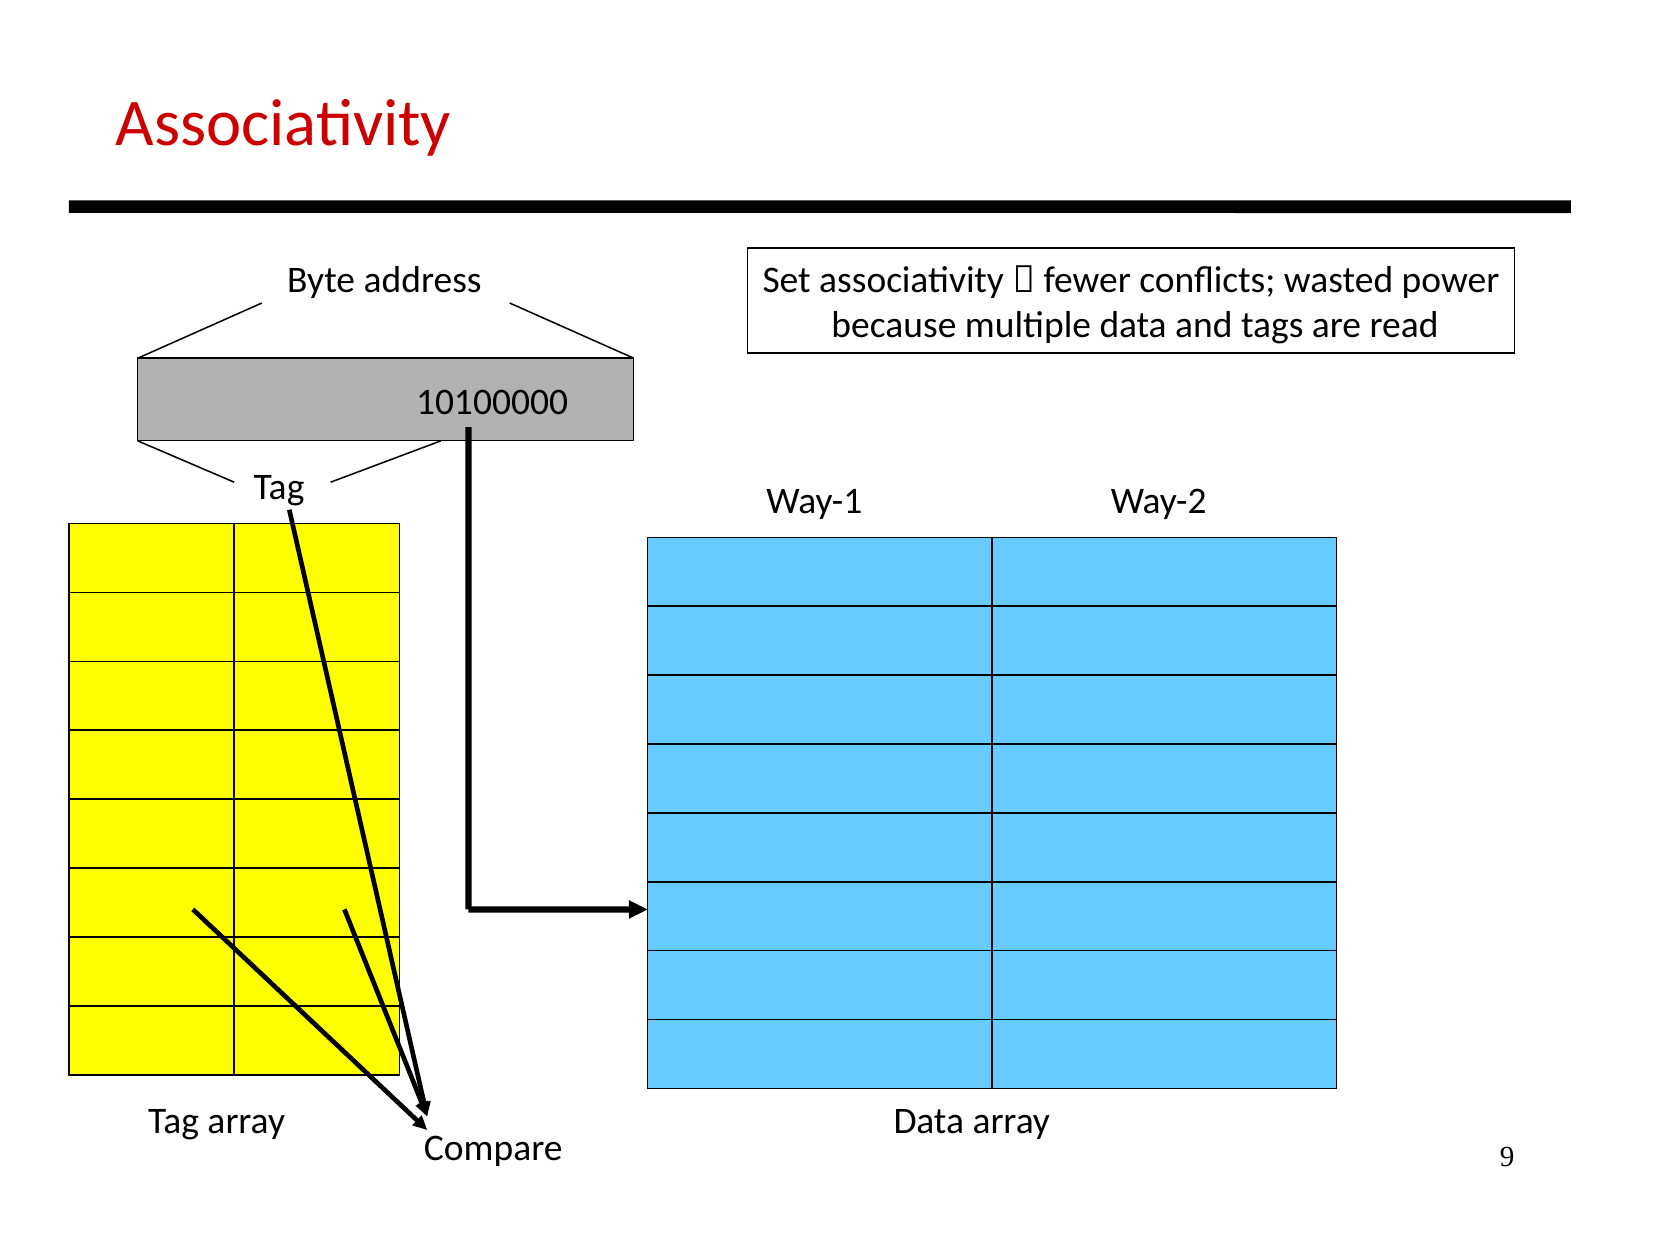

Associativity
Byte address
Set associativity  fewer conflicts; wasted power
 because multiple data and tags are read
 10100000
Tag
Way-1
Way-2
Tag array
Data array
Compare